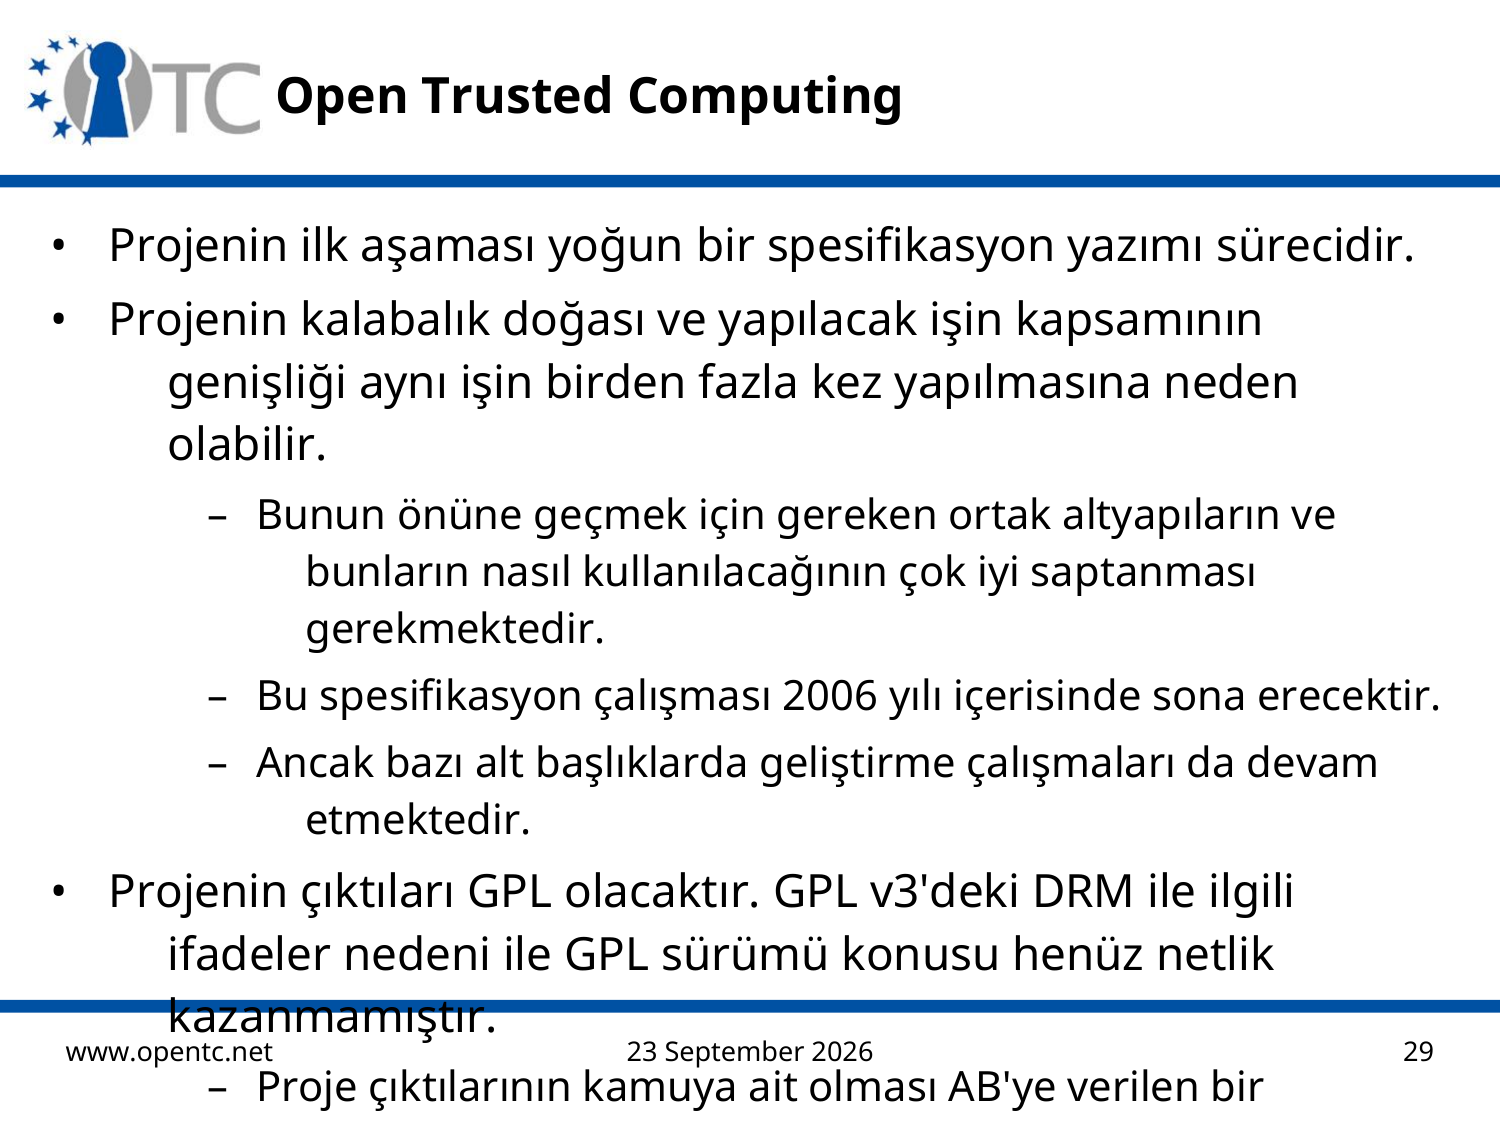

# Open Trusted Computing
Projenin ilk aşaması yoğun bir spesifikasyon yazımı sürecidir.
Projenin kalabalık doğası ve yapılacak işin kapsamının genişliği aynı işin birden fazla kez yapılmasına neden olabilir.
Bunun önüne geçmek için gereken ortak altyapıların ve bunların nasıl kullanılacağının çok iyi saptanması gerekmektedir.
Bu spesifikasyon çalışması 2006 yılı içerisinde sona erecektir.
Ancak bazı alt başlıklarda geliştirme çalışmaları da devam etmektedir.
Projenin çıktıları GPL olacaktır. GPL v3'deki DRM ile ilgili ifadeler nedeni ile GPL sürümü konusu henüz netlik kazanmamıştır.
Proje çıktılarının kamuya ait olması AB'ye verilen bir taahhüttür. Bu nedenle patentler ve benzeri sınırlandırmalar olmayacaktır.